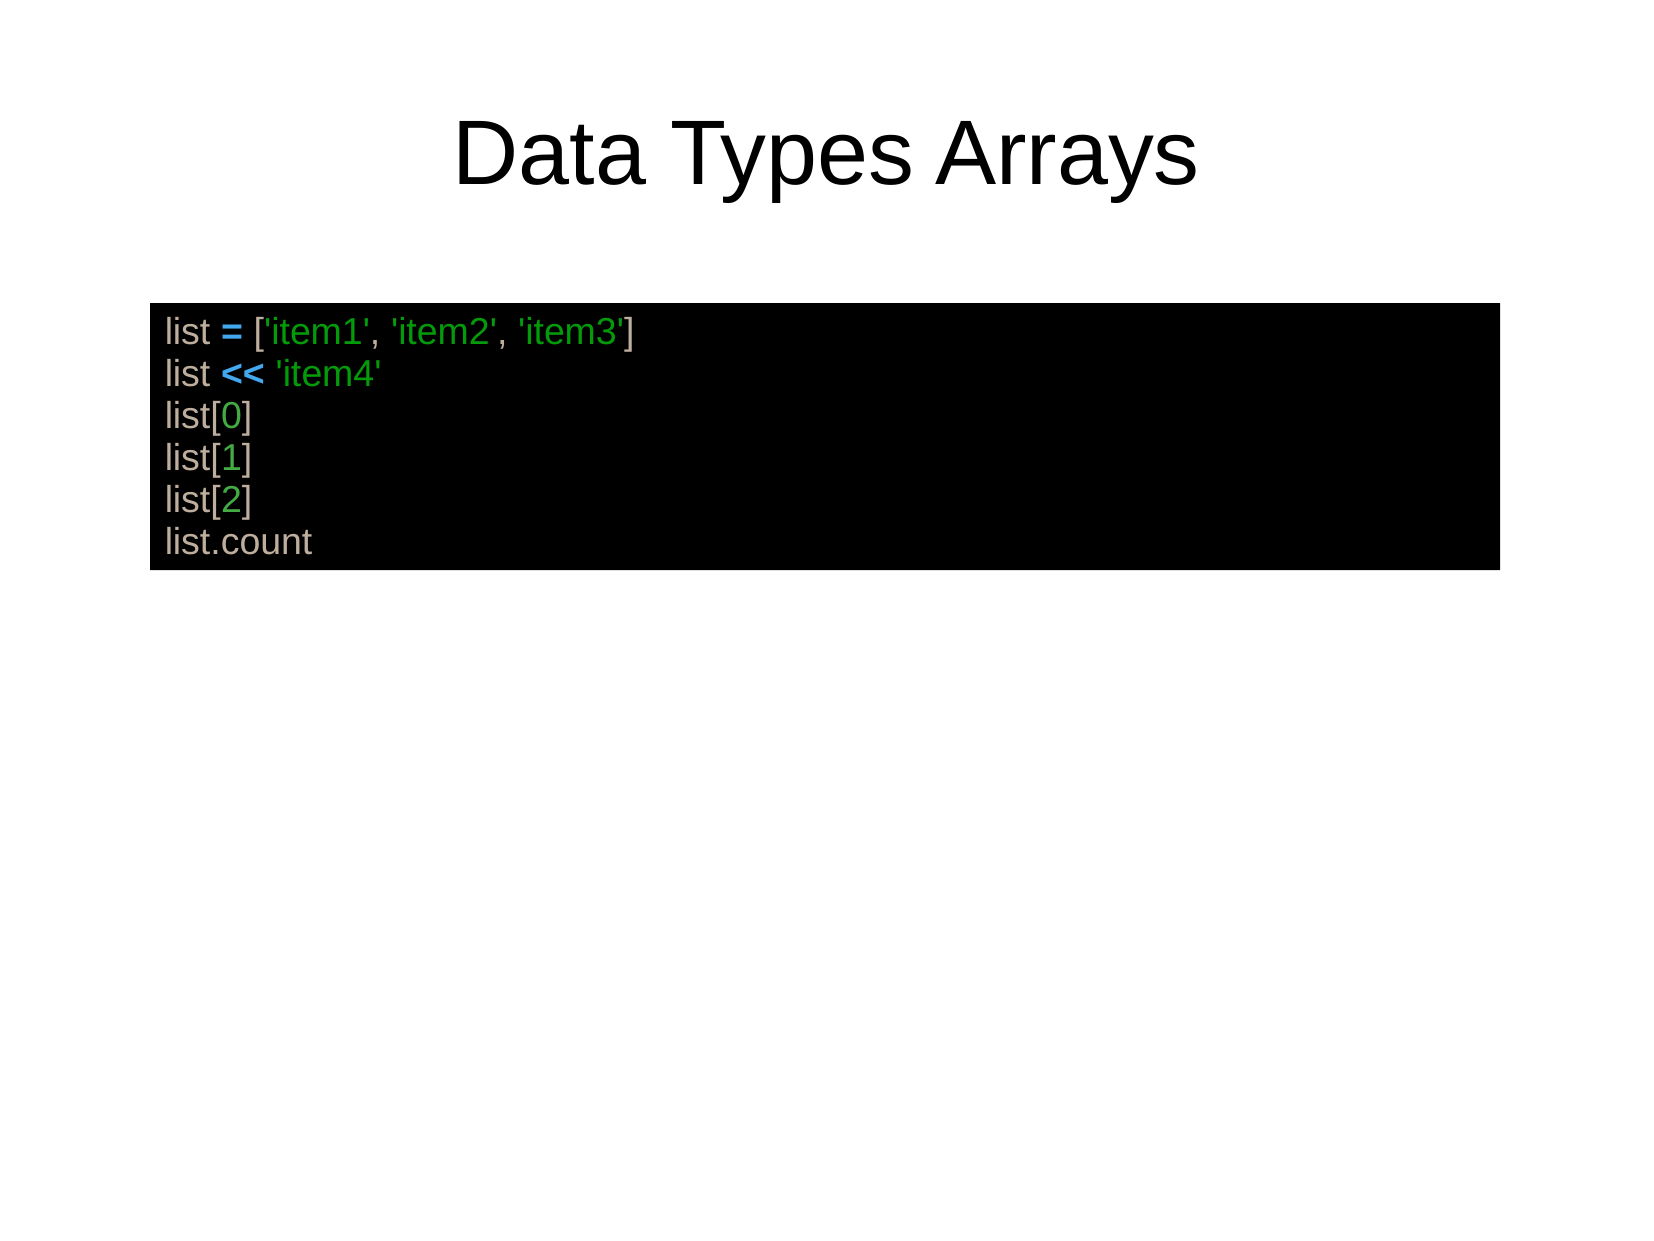

# Data Types Arrays
list = ['item1', 'item2', 'item3']
list << 'item4'
list[0]
list[1]
list[2]
list.count